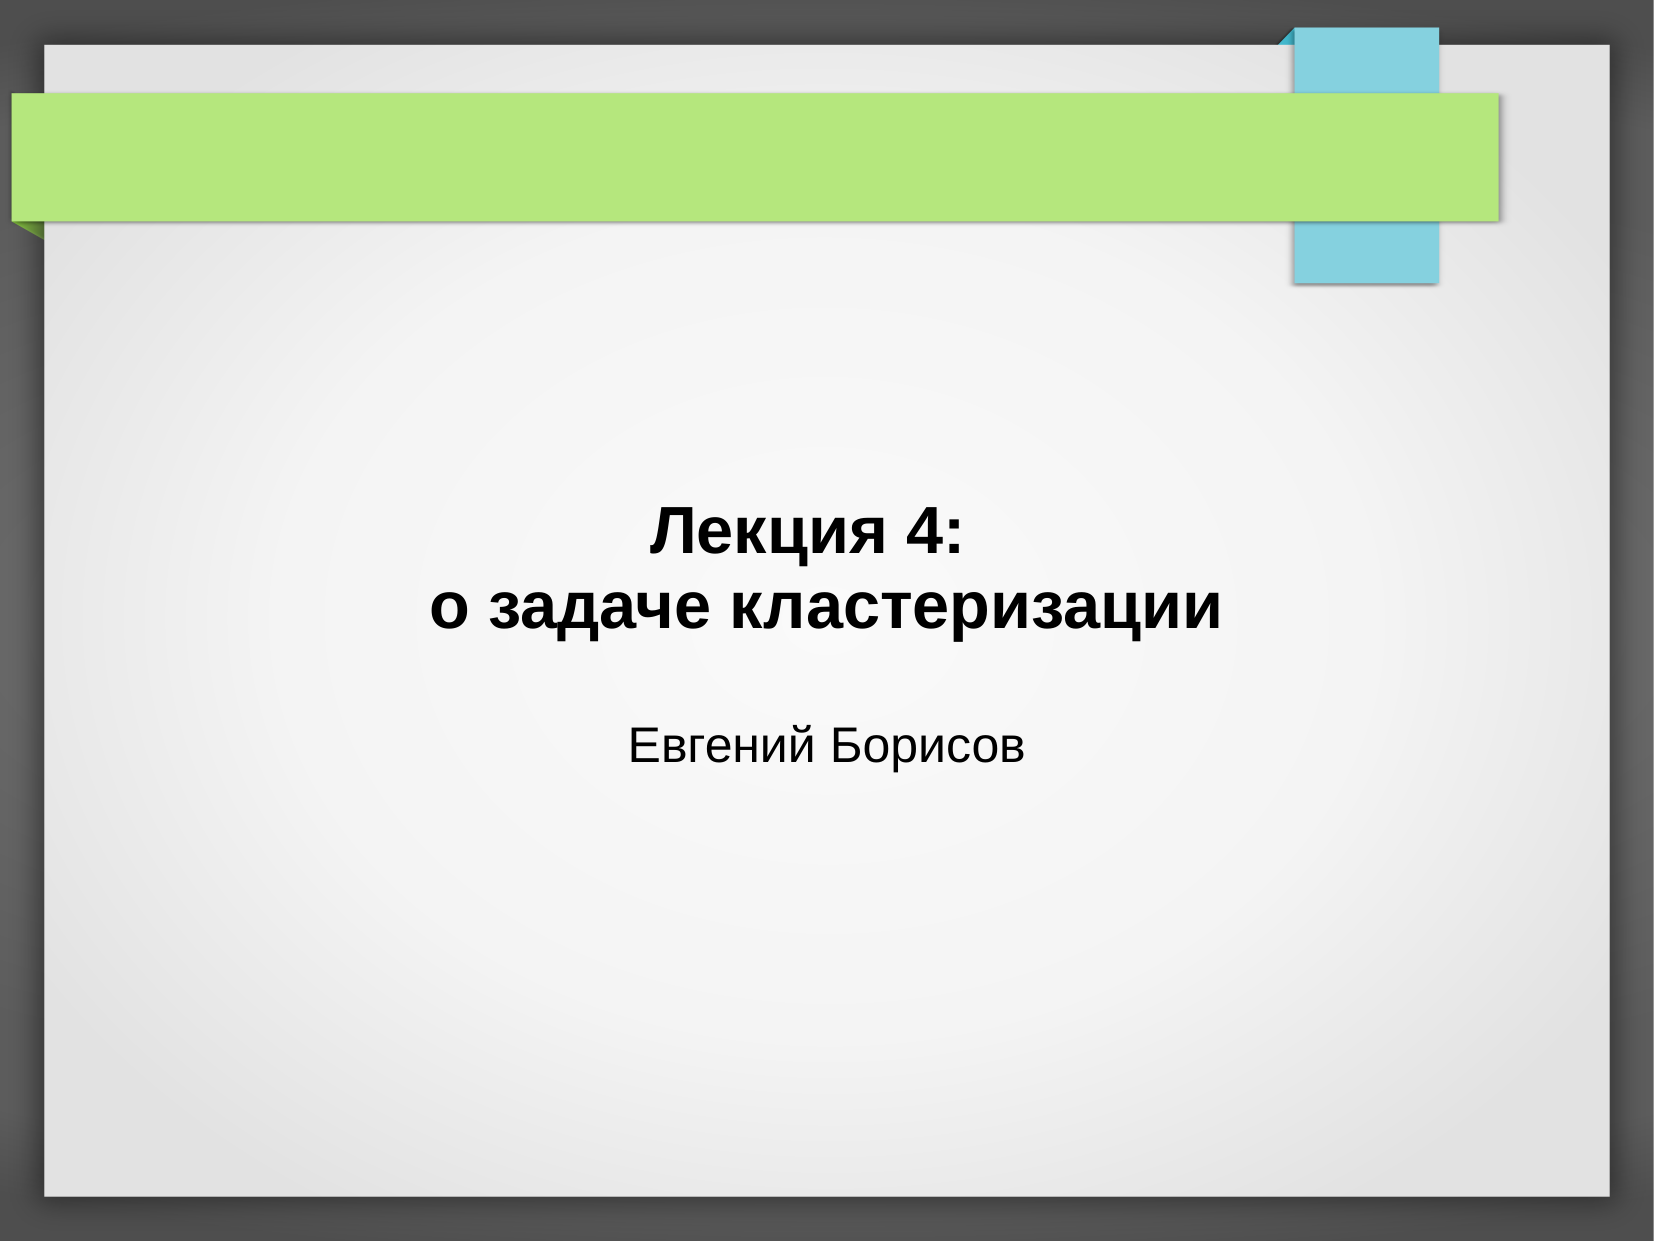

# Лекция 4:
о задаче кластеризации
Евгений Борисов